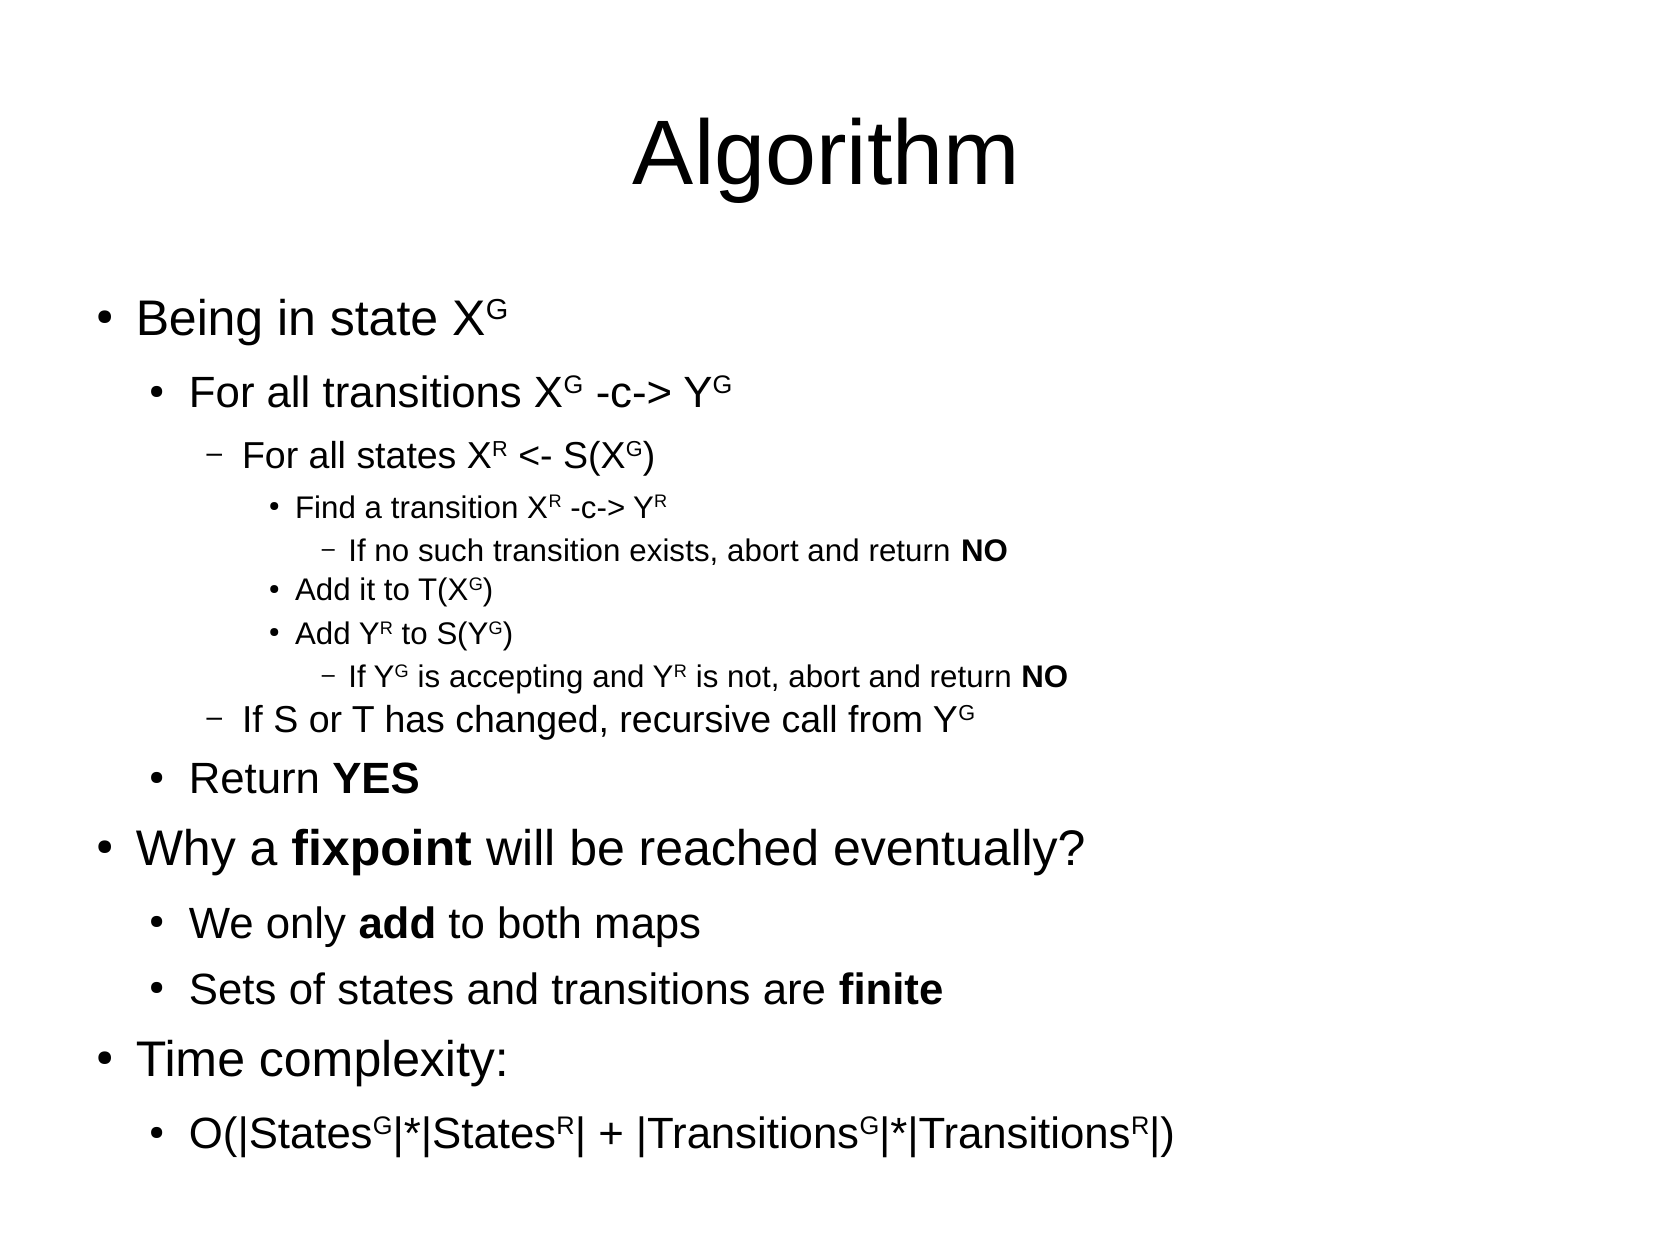

# Algorithm
Being in state XG
For all transitions XG -c-> YG
For all states XR <- S(XG)
Find a transition XR -c-> YR
If no such transition exists, abort and return NO
Add it to T(XG)
Add YR to S(YG)
If YG is accepting and YR is not, abort and return NO
If S or T has changed, recursive call from YG
Return YES
Why a fixpoint will be reached eventually?
We only add to both maps
Sets of states and transitions are finite
Time complexity:
O(|StatesG|*|StatesR| + |TransitionsG|*|TransitionsR|)